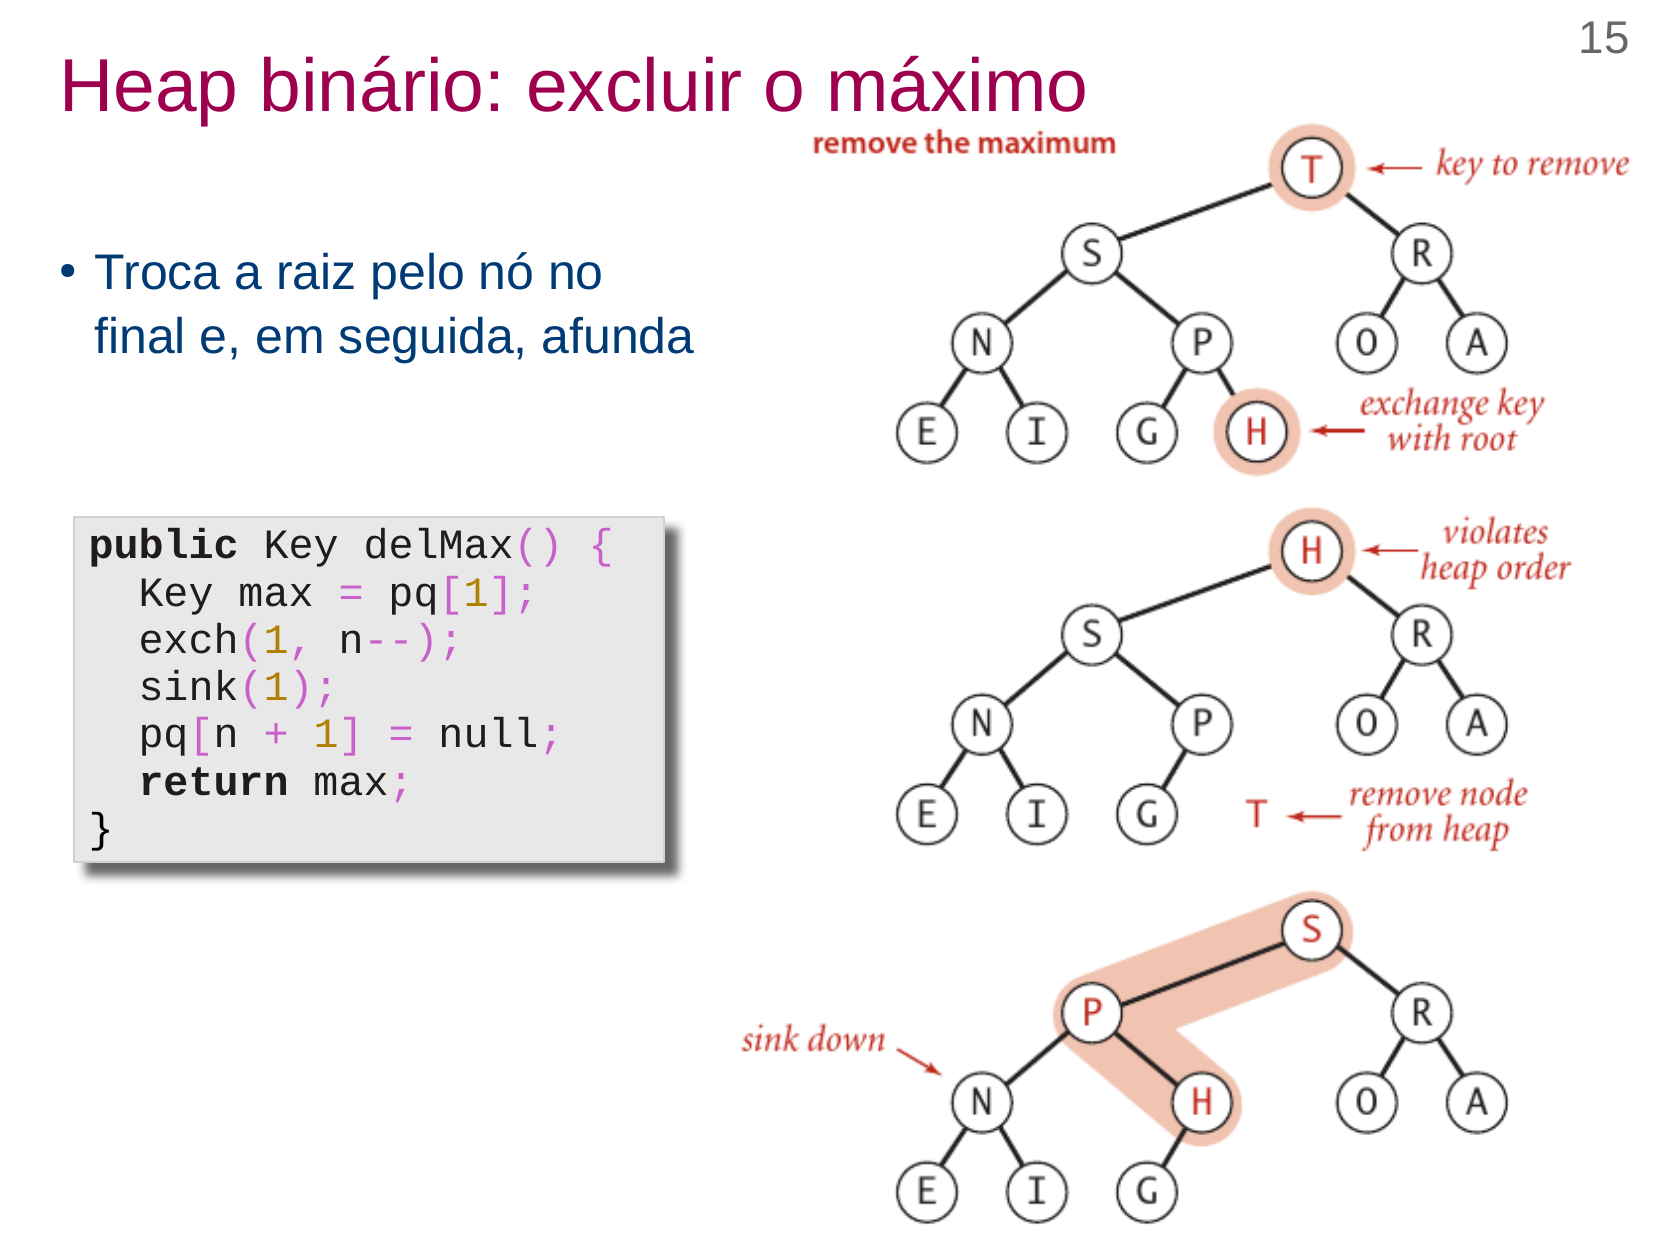

15
# Heap binário: excluir o máximo
Troca a raiz pelo nó no
final e, em seguida, afunda
public Key delMax() {
 Key max = pq[1];
 exch(1, n--);
 sink(1);
 pq[n + 1] = null;
 return max;
}